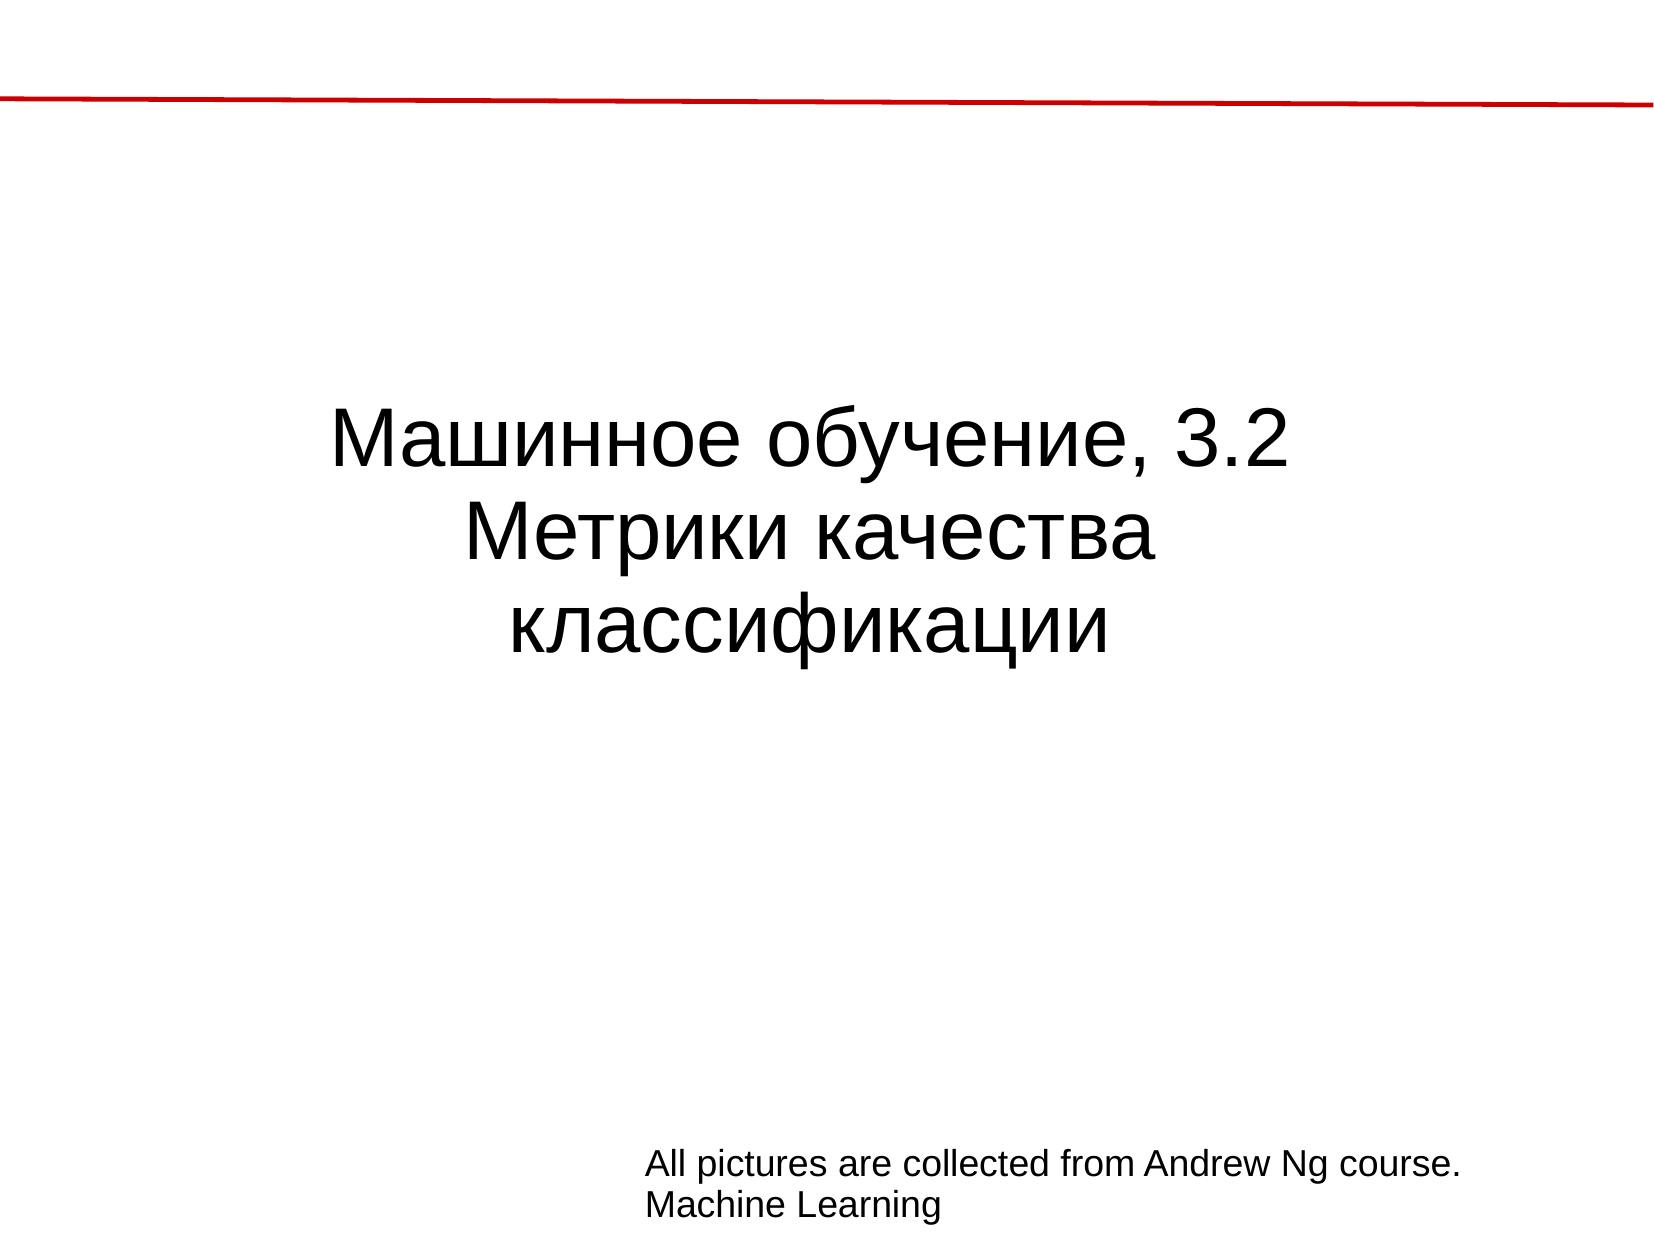

Машинное обучение, 3.2
Метрики качества классификации
All pictures are collected from Andrew Ng course.
Machine Learning